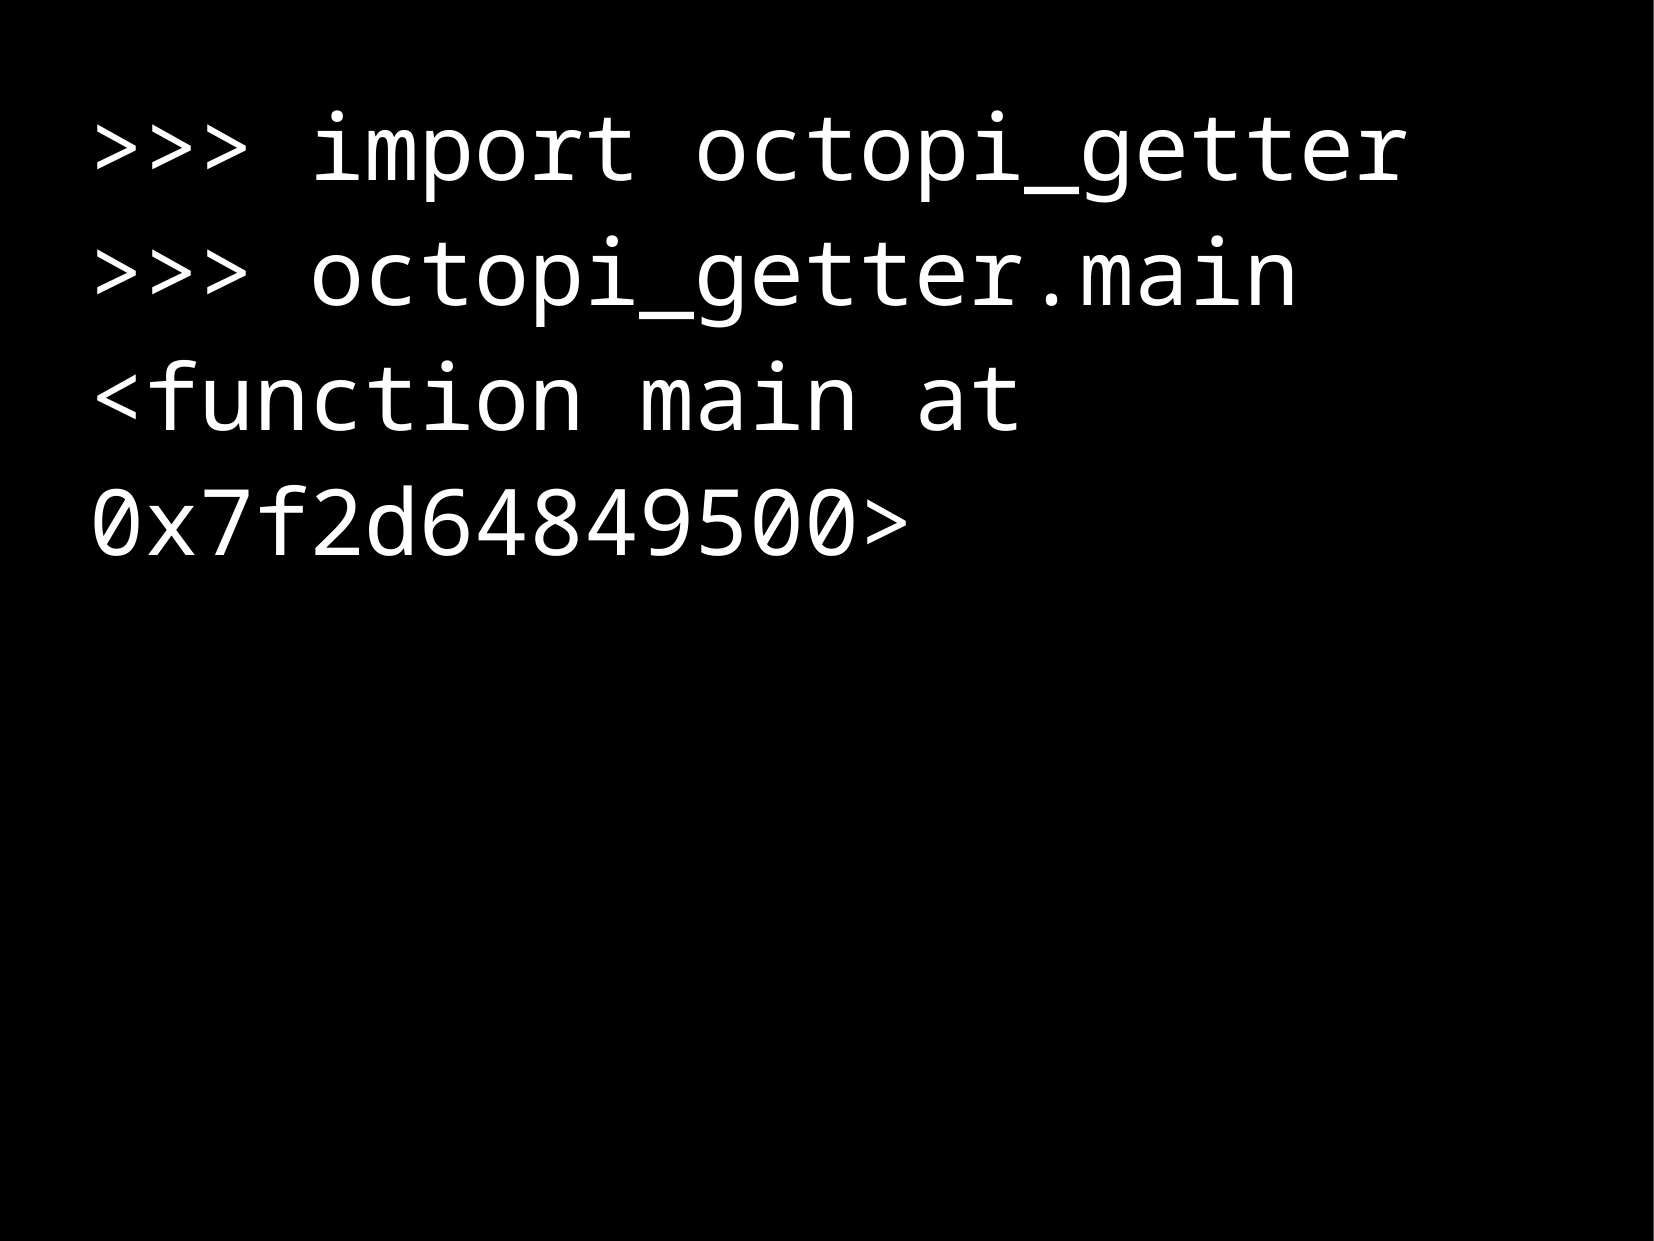

>>> import octopi_getter
>>> octopi_getter.main
<function main at 0x7f2d64849500>